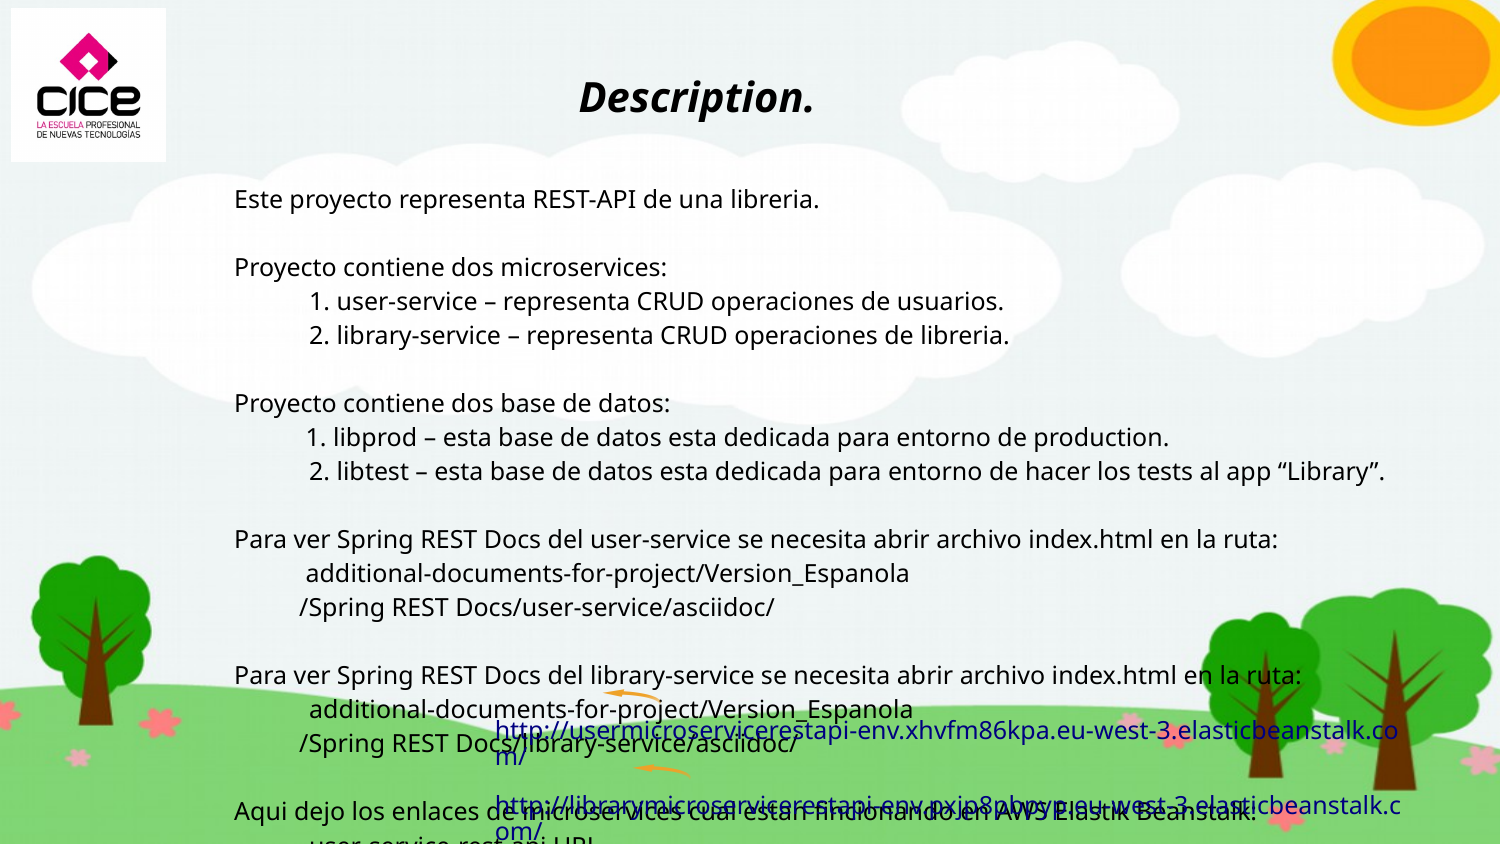

Description.
Este proyecto representa REST-API de una libreria.
Proyecto contiene dos microservices:
	1. user-service – representa CRUD operaciones de usuarios.
	2. library-service – representa CRUD operaciones de libreria.
Proyecto contiene dos base de datos:
 1. libprod – esta base de datos esta dedicada para entorno de production.
	2. libtest – esta base de datos esta dedicada para entorno de hacer los tests al app “Library”.
Para ver Spring REST Docs del user-service se necesita abrir archivo index.html en la ruta:
 additional-documents-for-project/Version_Espanola
 /Spring REST Docs/user-service/asciidoc/
Para ver Spring REST Docs del library-service se necesita abrir archivo index.html en la ruta:
	additional-documents-for-project/Version_Espanola
 /Spring REST Docs/library-service/asciidoc/
Aqui dejo los enlaces de microservices cual estan fincionando en AWS Elastik Beanstalk:
	user-service-rest-api URL
	library-service-rest-api URL
http://usermicroservicerestapi-env.xhvfm86kpa.eu-west-3.elasticbeanstalk.com/
http://librarymicroservicerestapi-env.pxjp8pbpyp.eu-west-3.elasticbeanstalk.com/